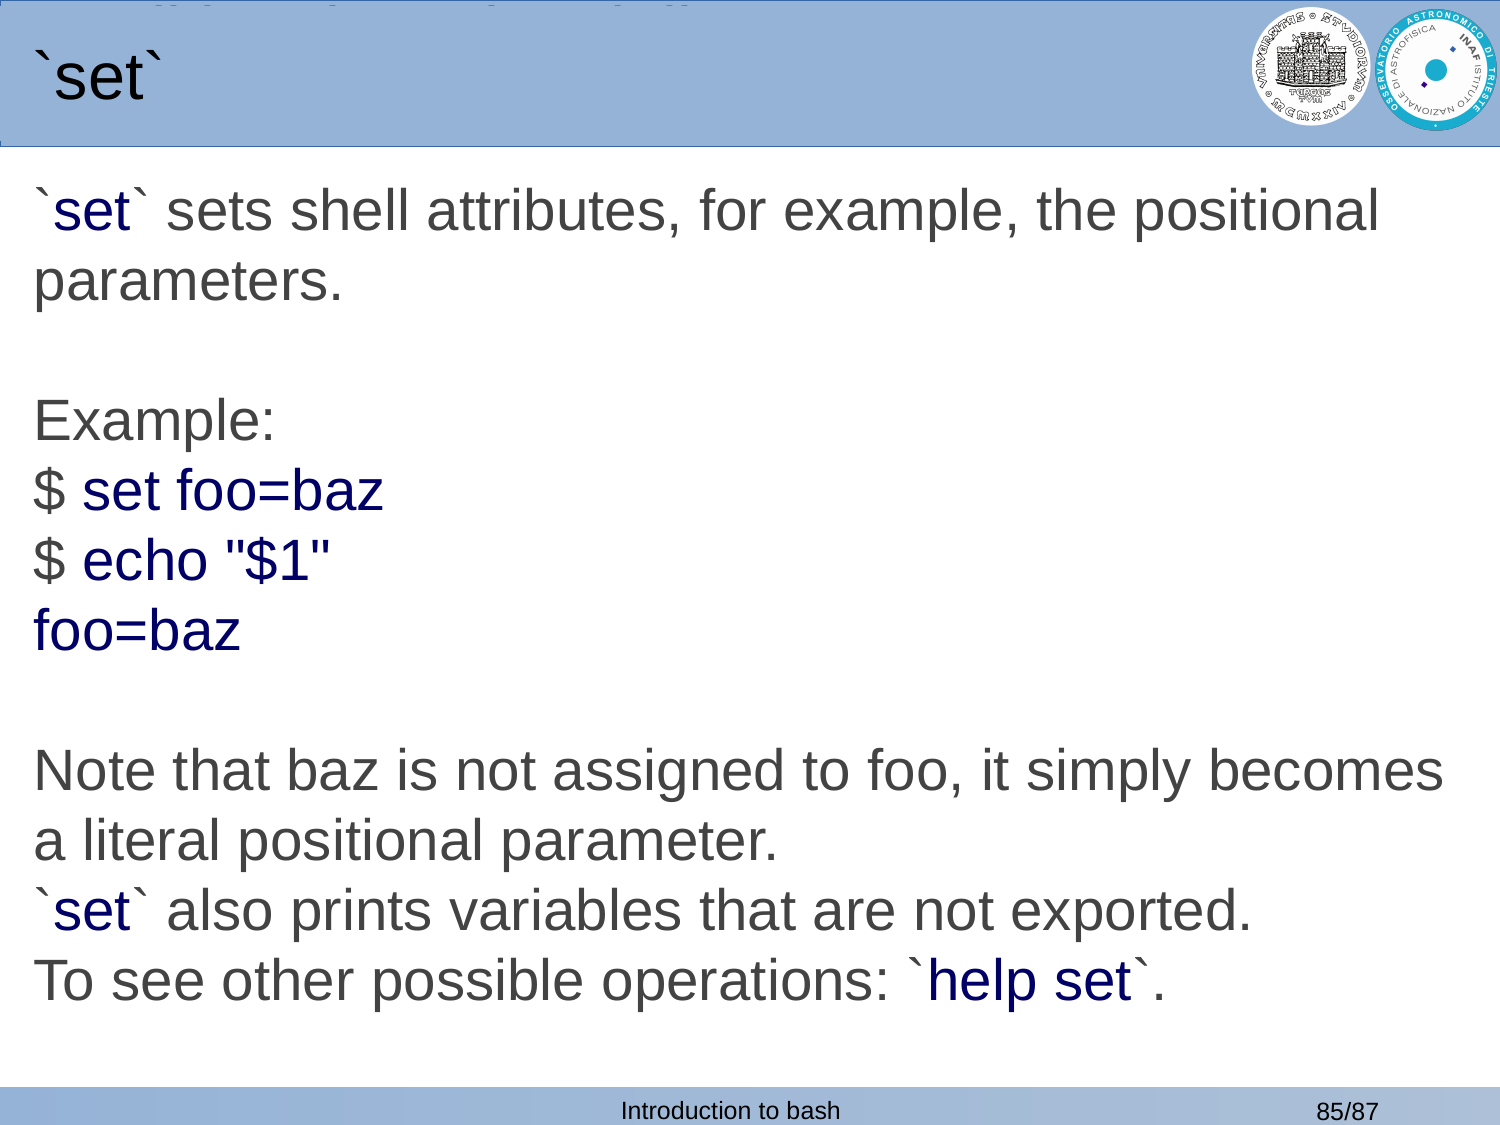

# Traditional service delivery
`set`
`set` sets shell attributes, for example, the positional parameters.
Example:
$ set foo=baz
$ echo "$1"
foo=baz
Note that baz is not assigned to foo, it simply becomes a literal positional parameter.
`set` also prints variables that are not exported.
To see other possible operations: `help set`.